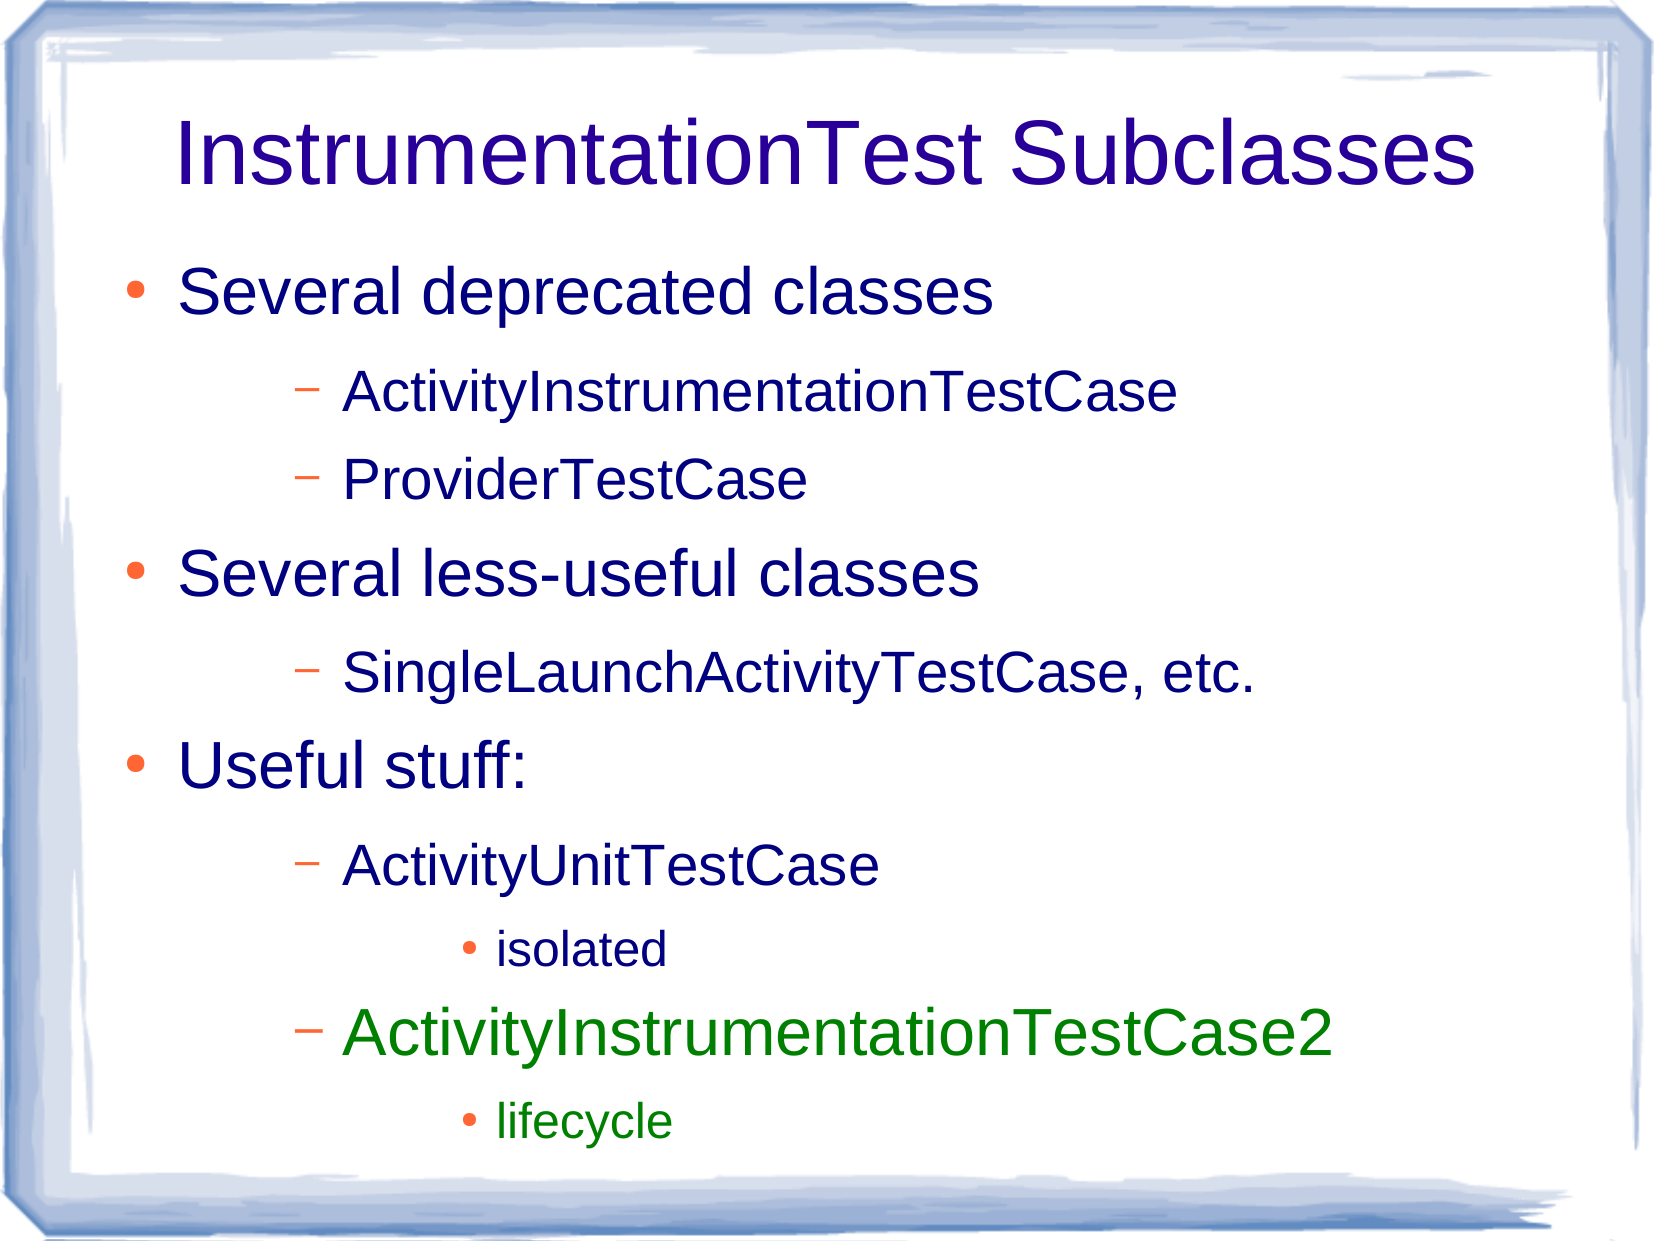

# InstrumentationTest Subclasses
Several deprecated classes
ActivityInstrumentationTestCase
ProviderTestCase
Several less-useful classes
SingleLaunchActivityTestCase, etc.
Useful stuff:
ActivityUnitTestCase
isolated
ActivityInstrumentationTestCase2
lifecycle